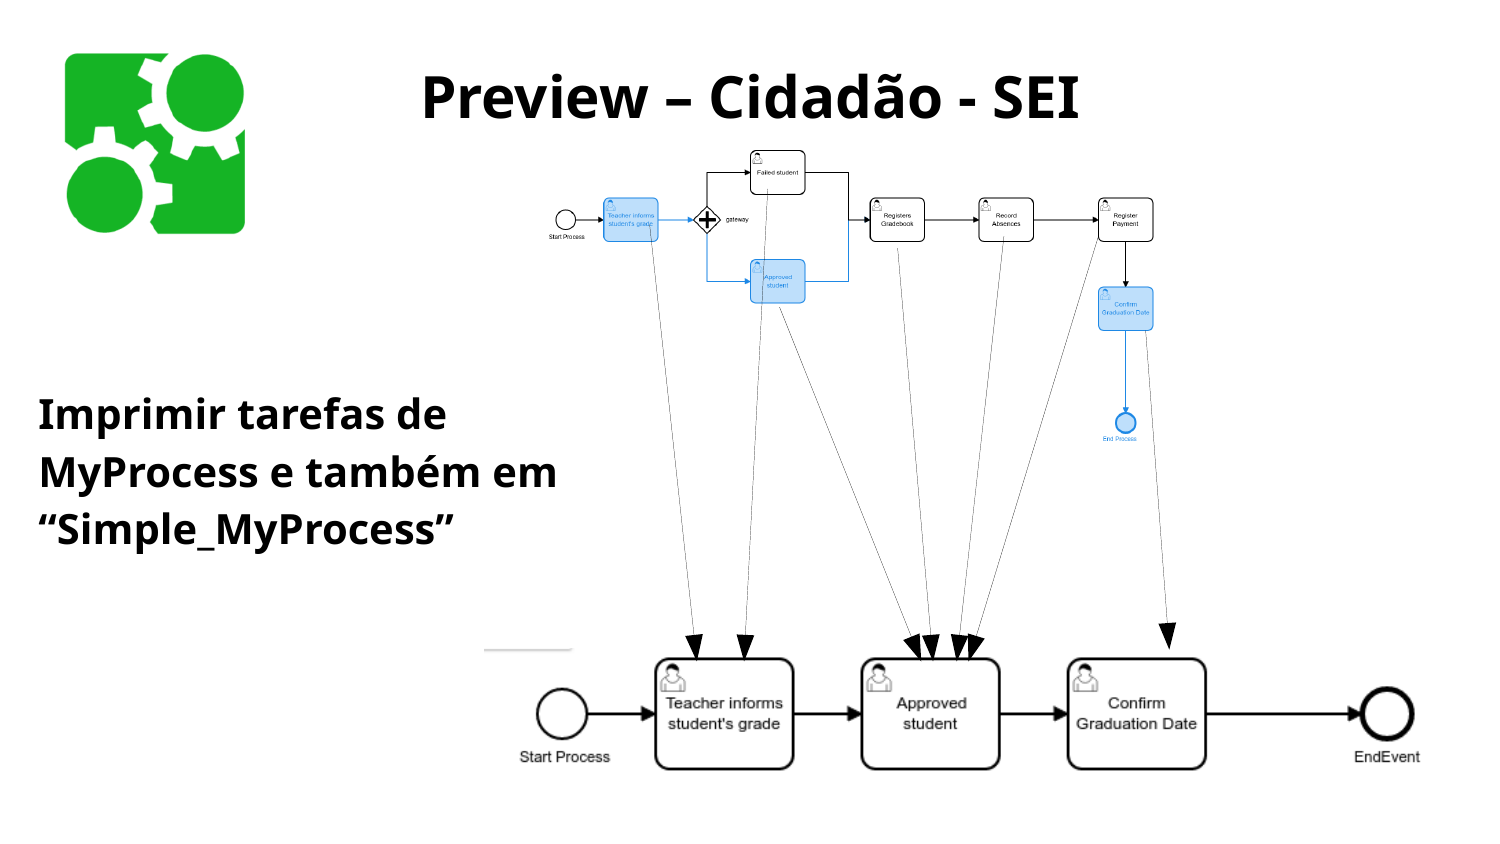

Preview – Cidadão - SEI
Imprimir tarefas de MyProcess e também em
“Simple_MyProcess”